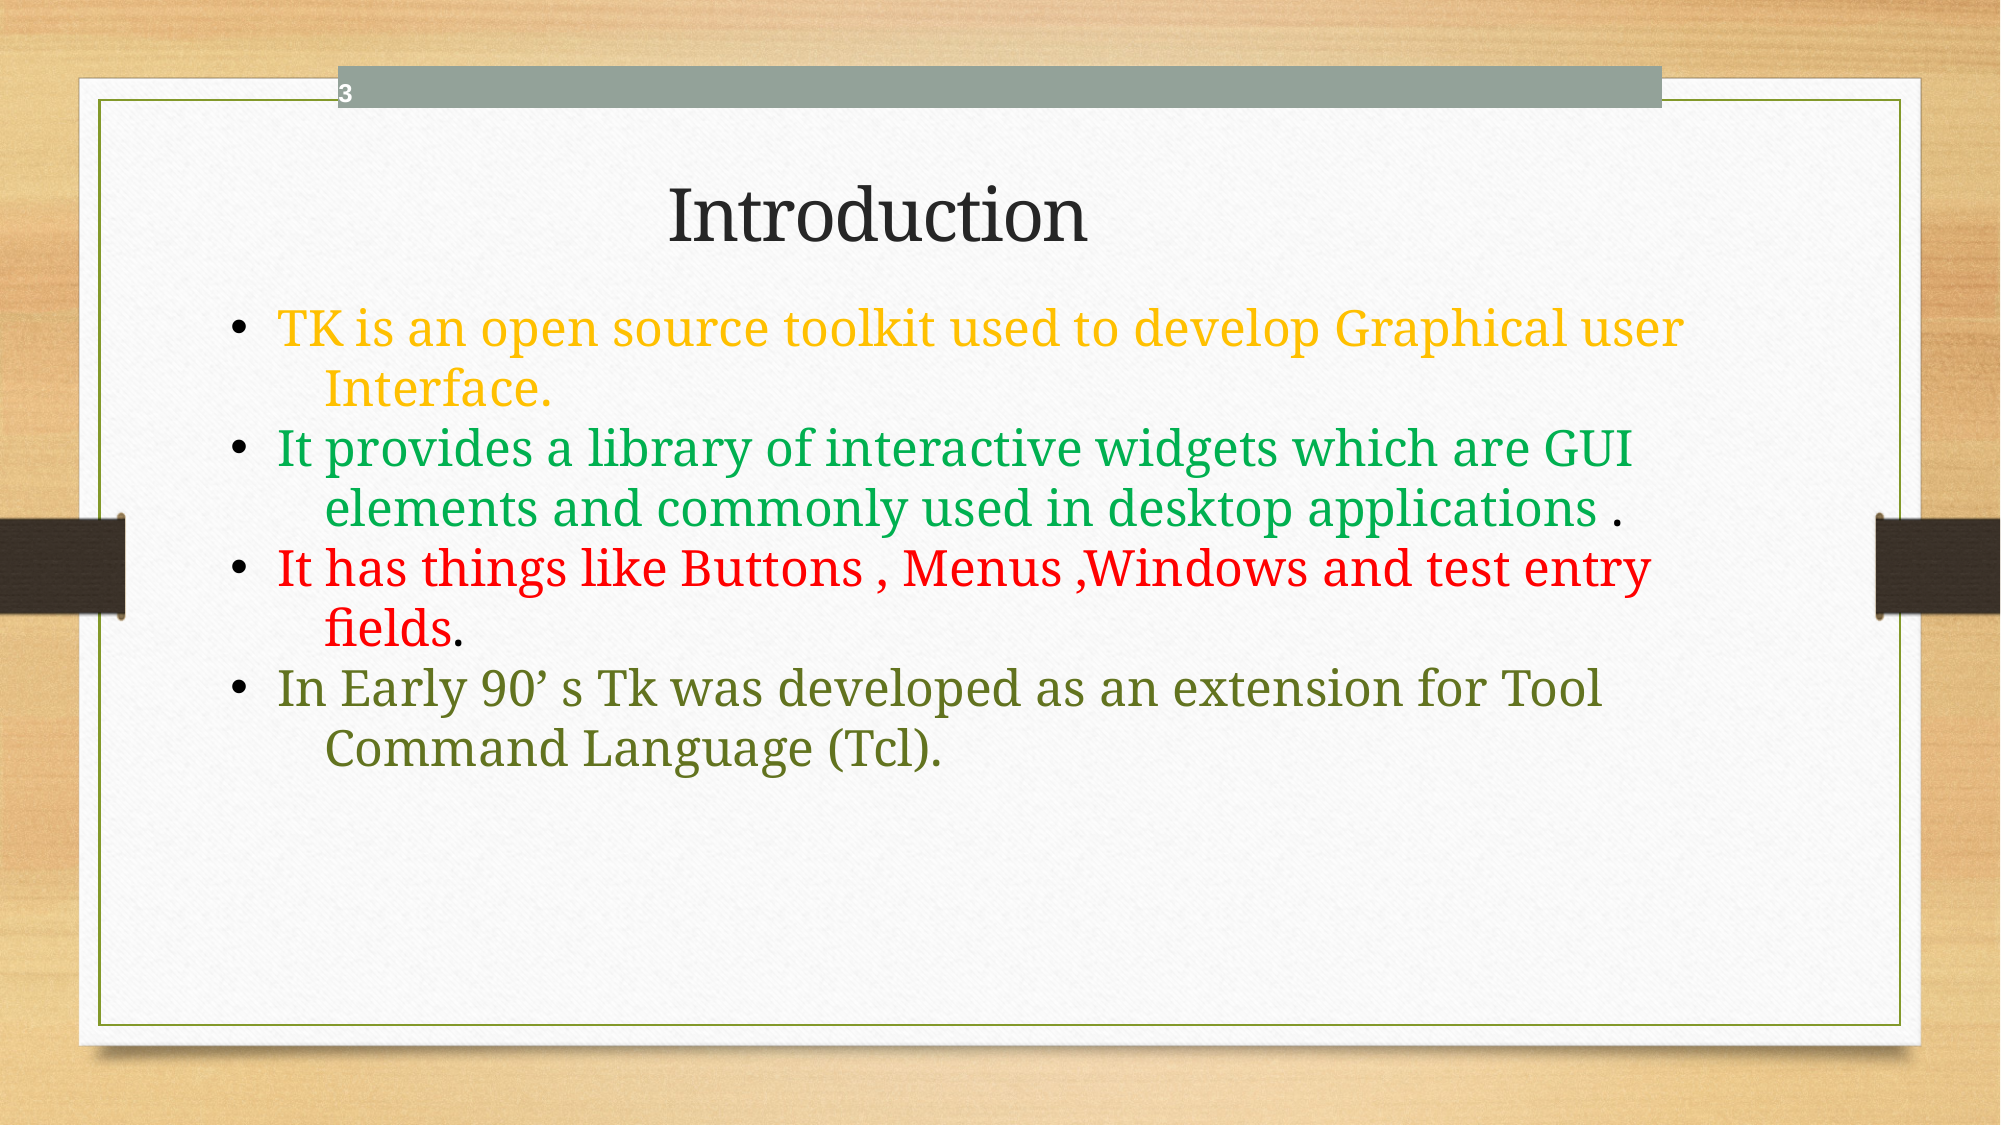

3
# Introduction
TK is an open source toolkit used to develop Graphical user Interface.
It provides a library of interactive widgets which are GUI elements and commonly used in desktop applications .
It has things like Buttons , Menus ,Windows and test entry fields.
In Early 90’ s Tk was developed as an extension for Tool Command Language (Tcl).